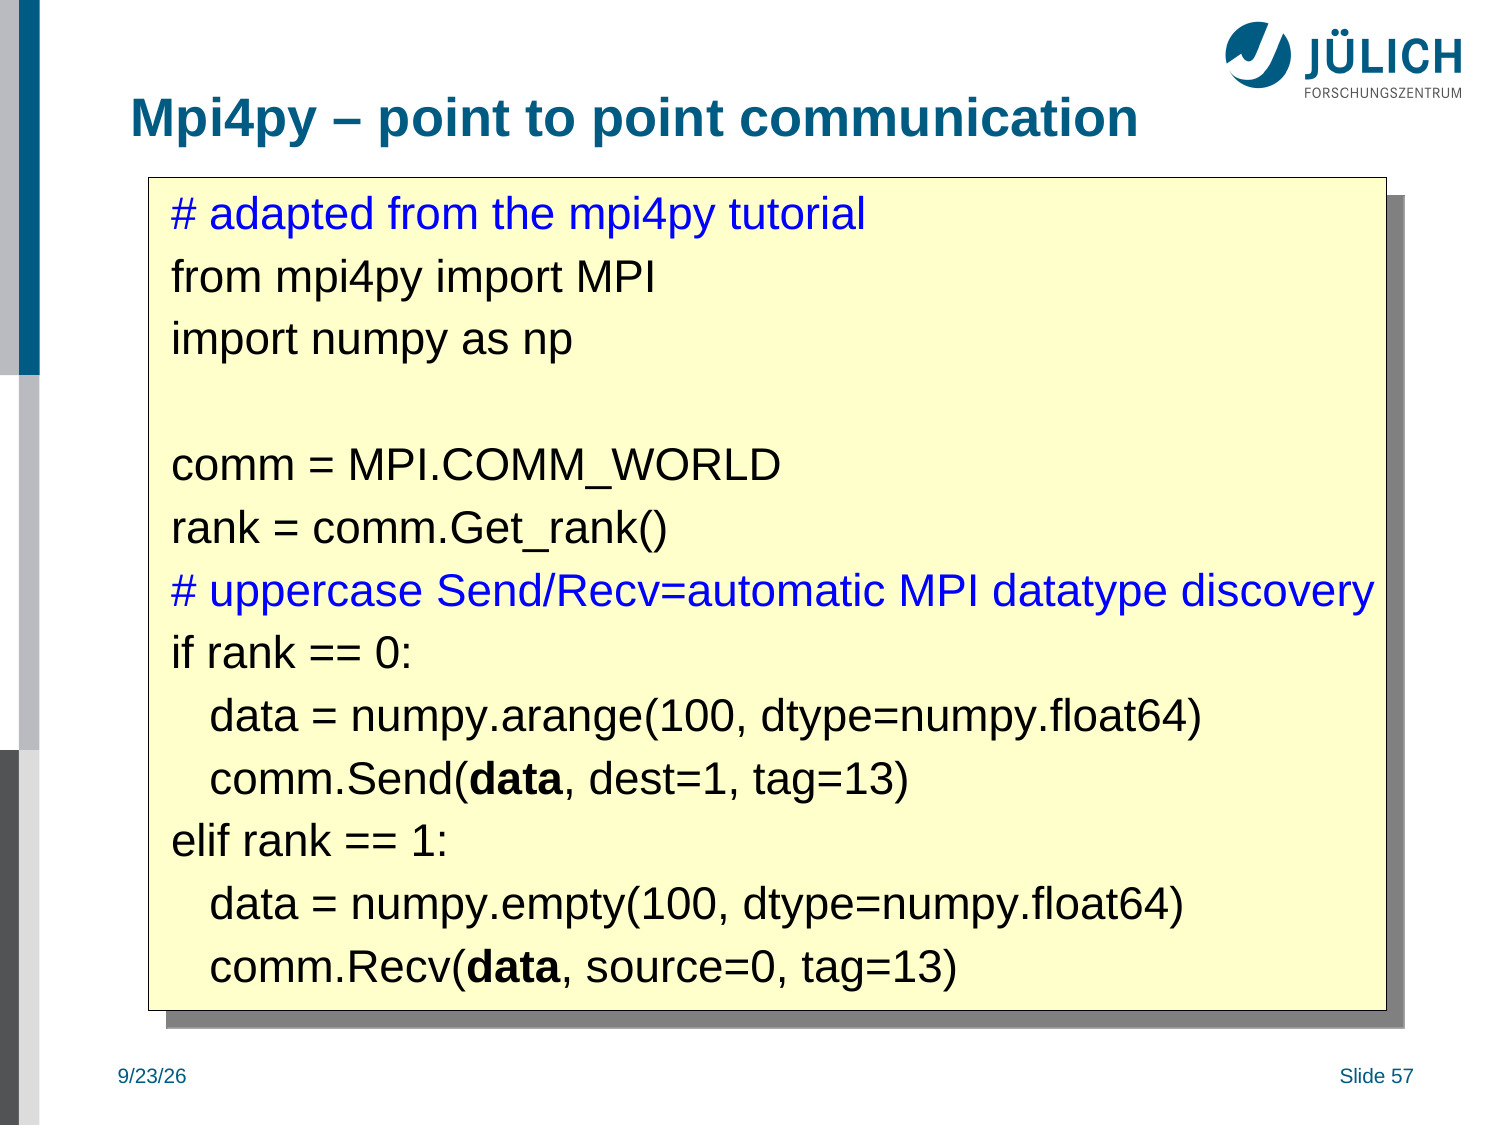

# Mpi4py – point to point communication
# adapted from the mpi4py tutorial
from mpi4py import MPI
import numpy as np
comm = MPI.COMM_WORLD
rank = comm.Get_rank()
# uppercase Send/Recv=automatic MPI datatype discovery
if rank == 0:
 data = numpy.arange(100, dtype=numpy.float64)
 comm.Send(data, dest=1, tag=13)
elif rank == 1:
 data = numpy.empty(100, dtype=numpy.float64)
 comm.Recv(data, source=0, tag=13)